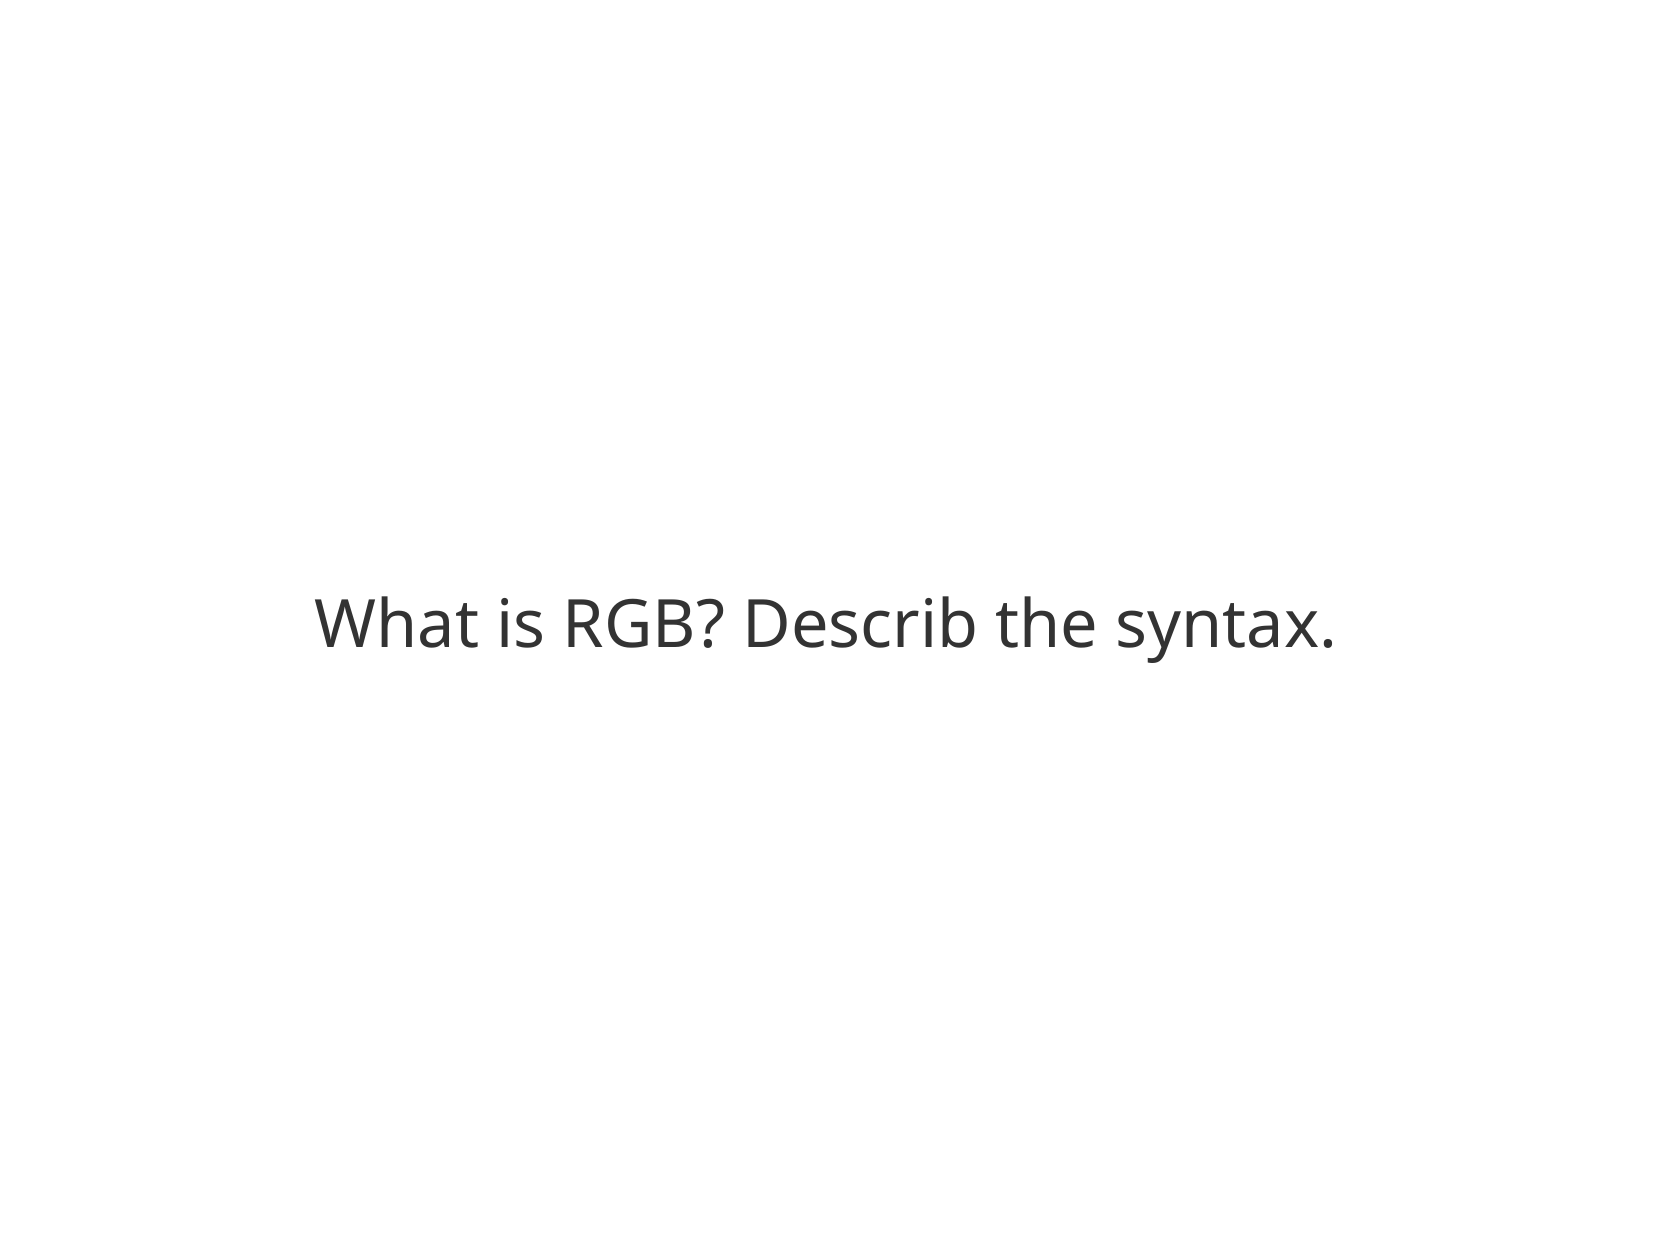

# What is RGB? Describ the syntax.